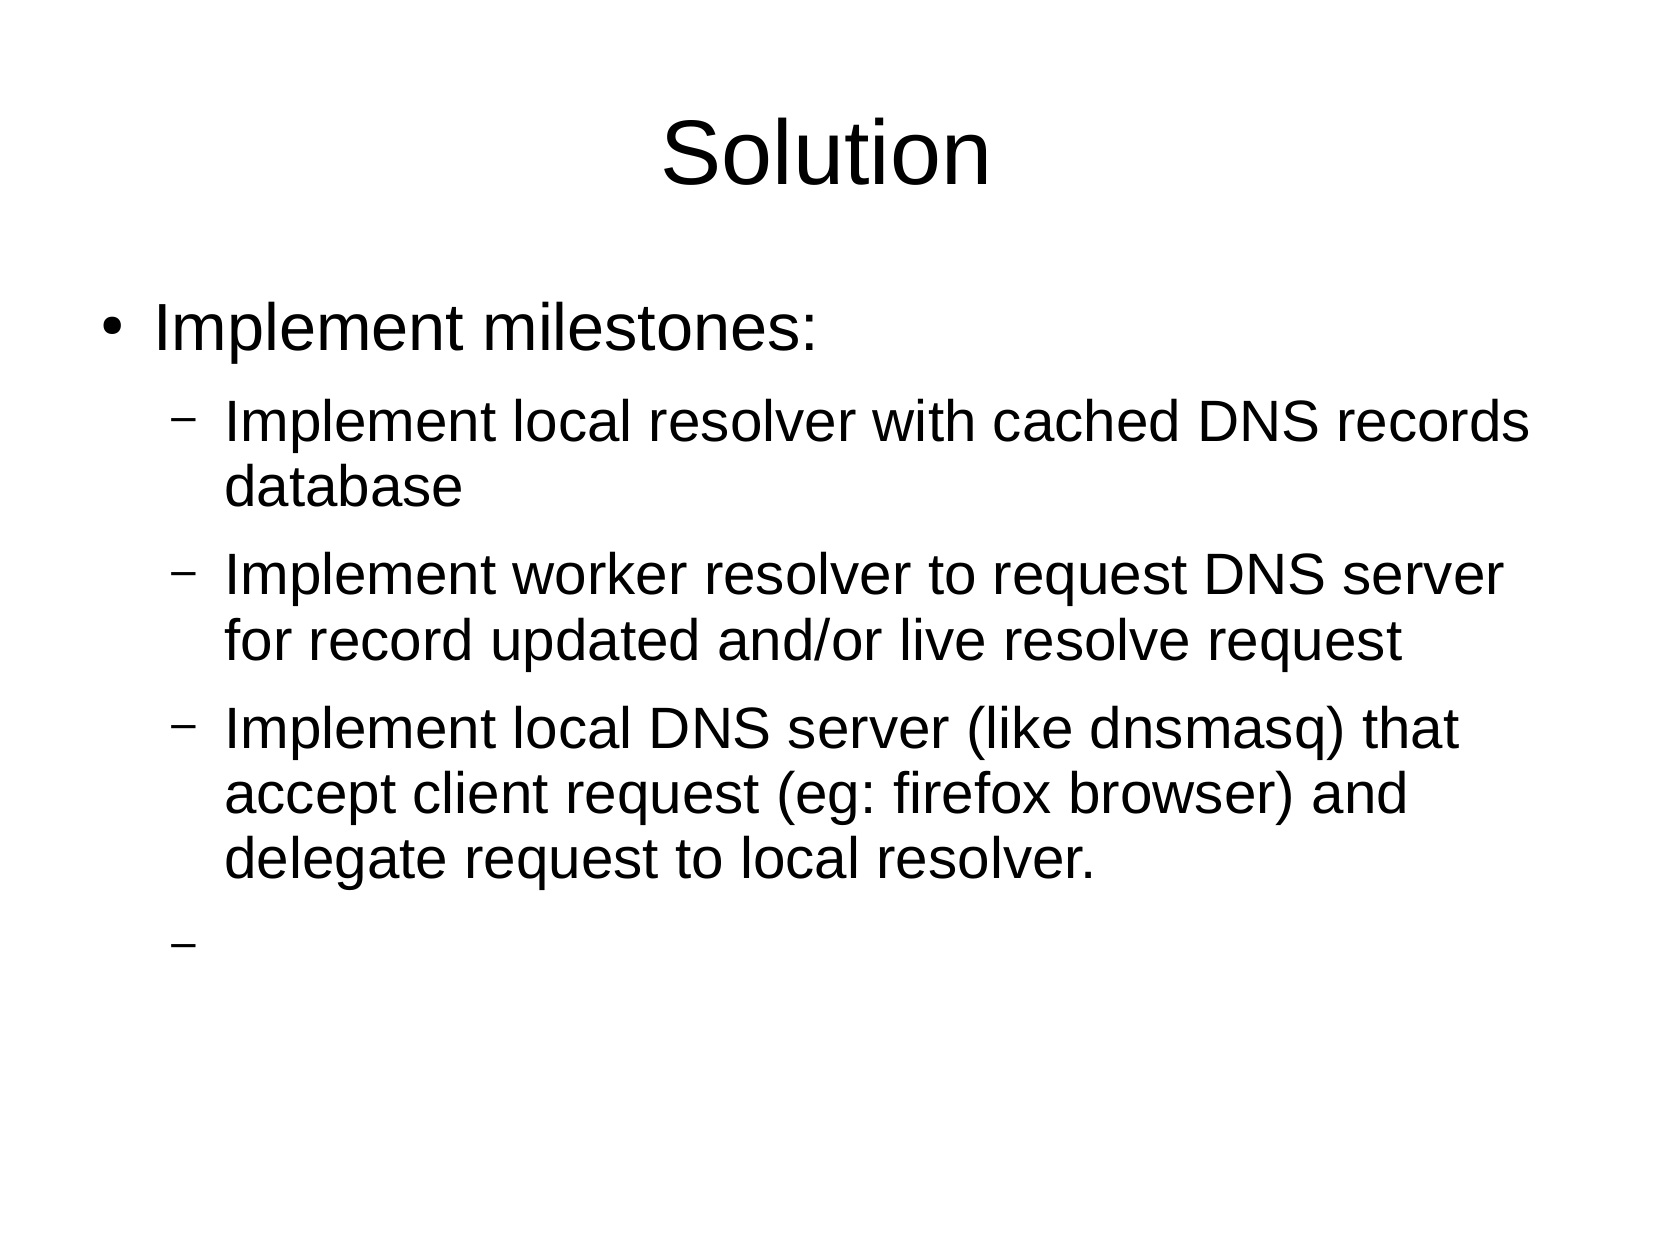

# Solution
Implement milestones:
Implement local resolver with cached DNS records database
Implement worker resolver to request DNS server for record updated and/or live resolve request
Implement local DNS server (like dnsmasq) that accept client request (eg: firefox browser) and delegate request to local resolver.